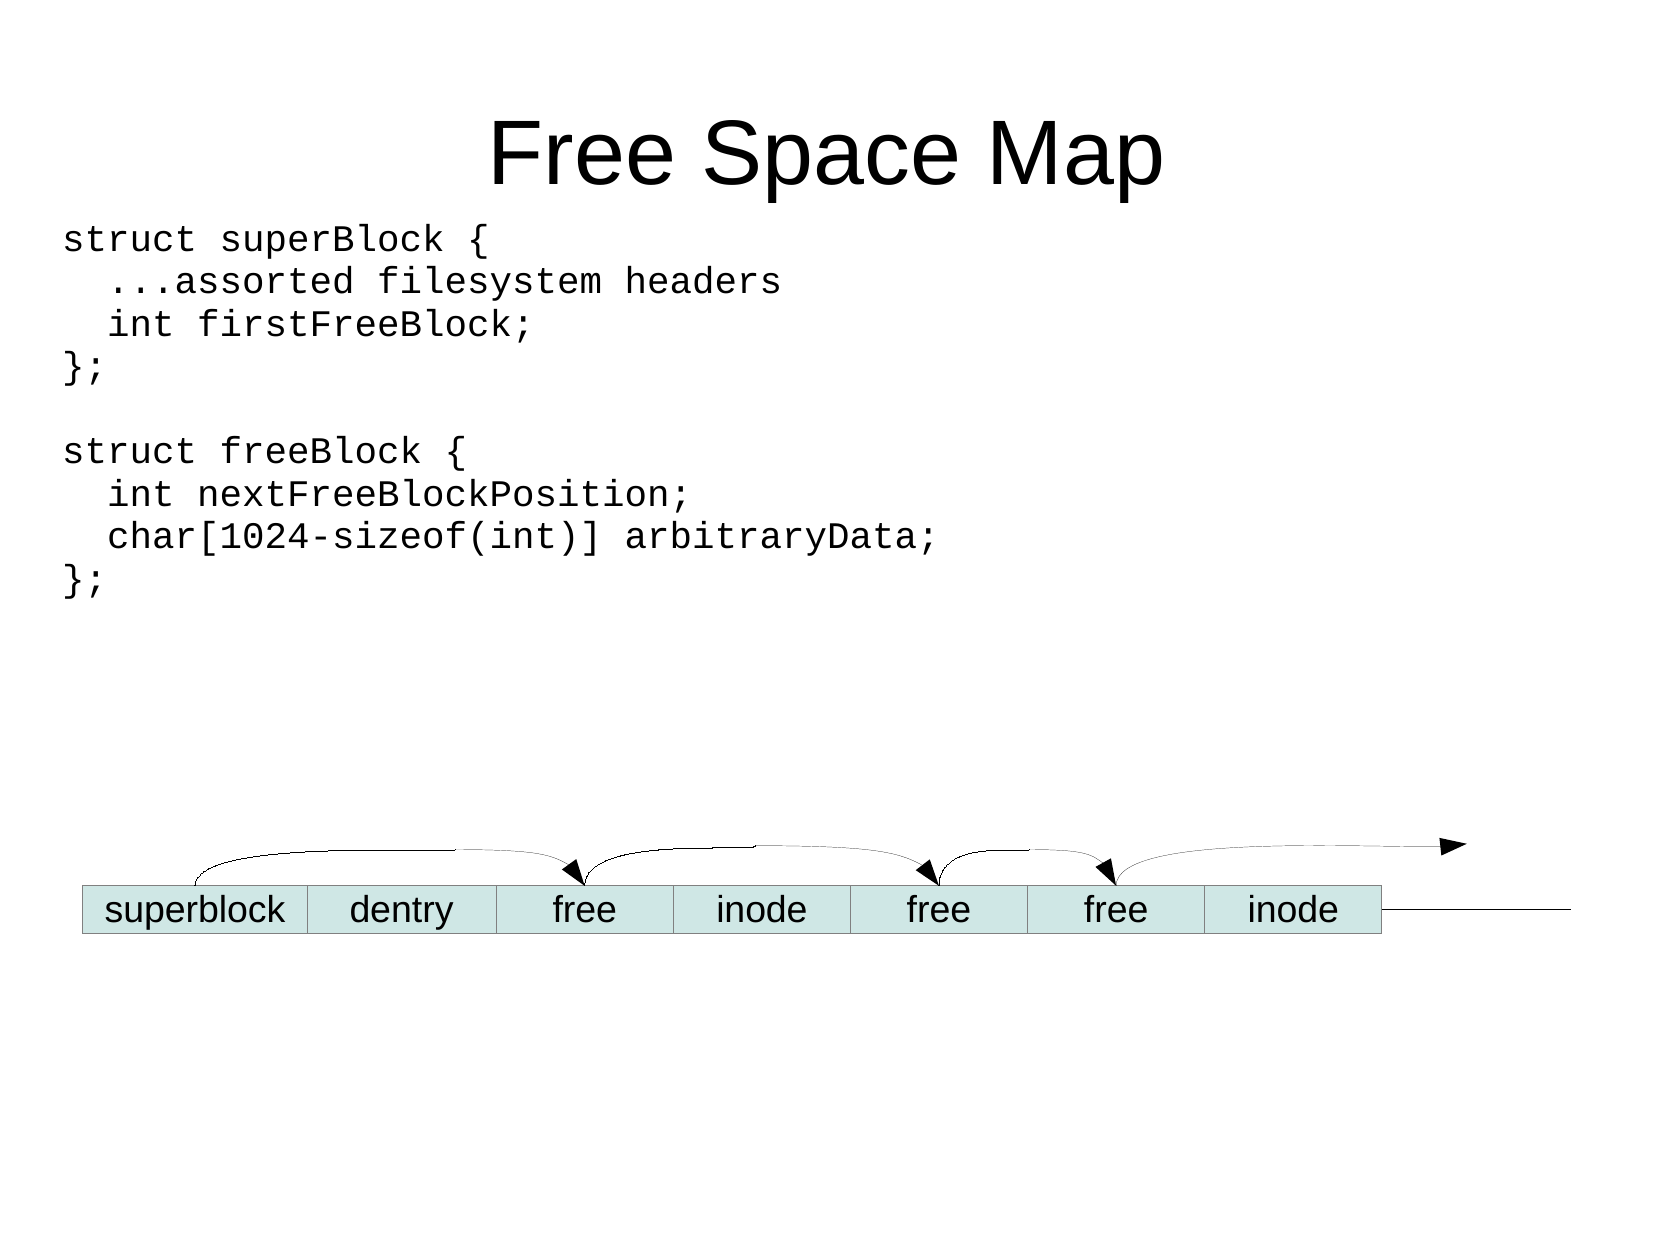

# Free Space Map
struct superBlock {
 ...assorted filesystem headers
 int firstFreeBlock;
};
struct freeBlock {
 int nextFreeBlockPosition;
 char[1024-sizeof(int)] arbitraryData;
};
superblock
dentry
free
inode
free
free
inode